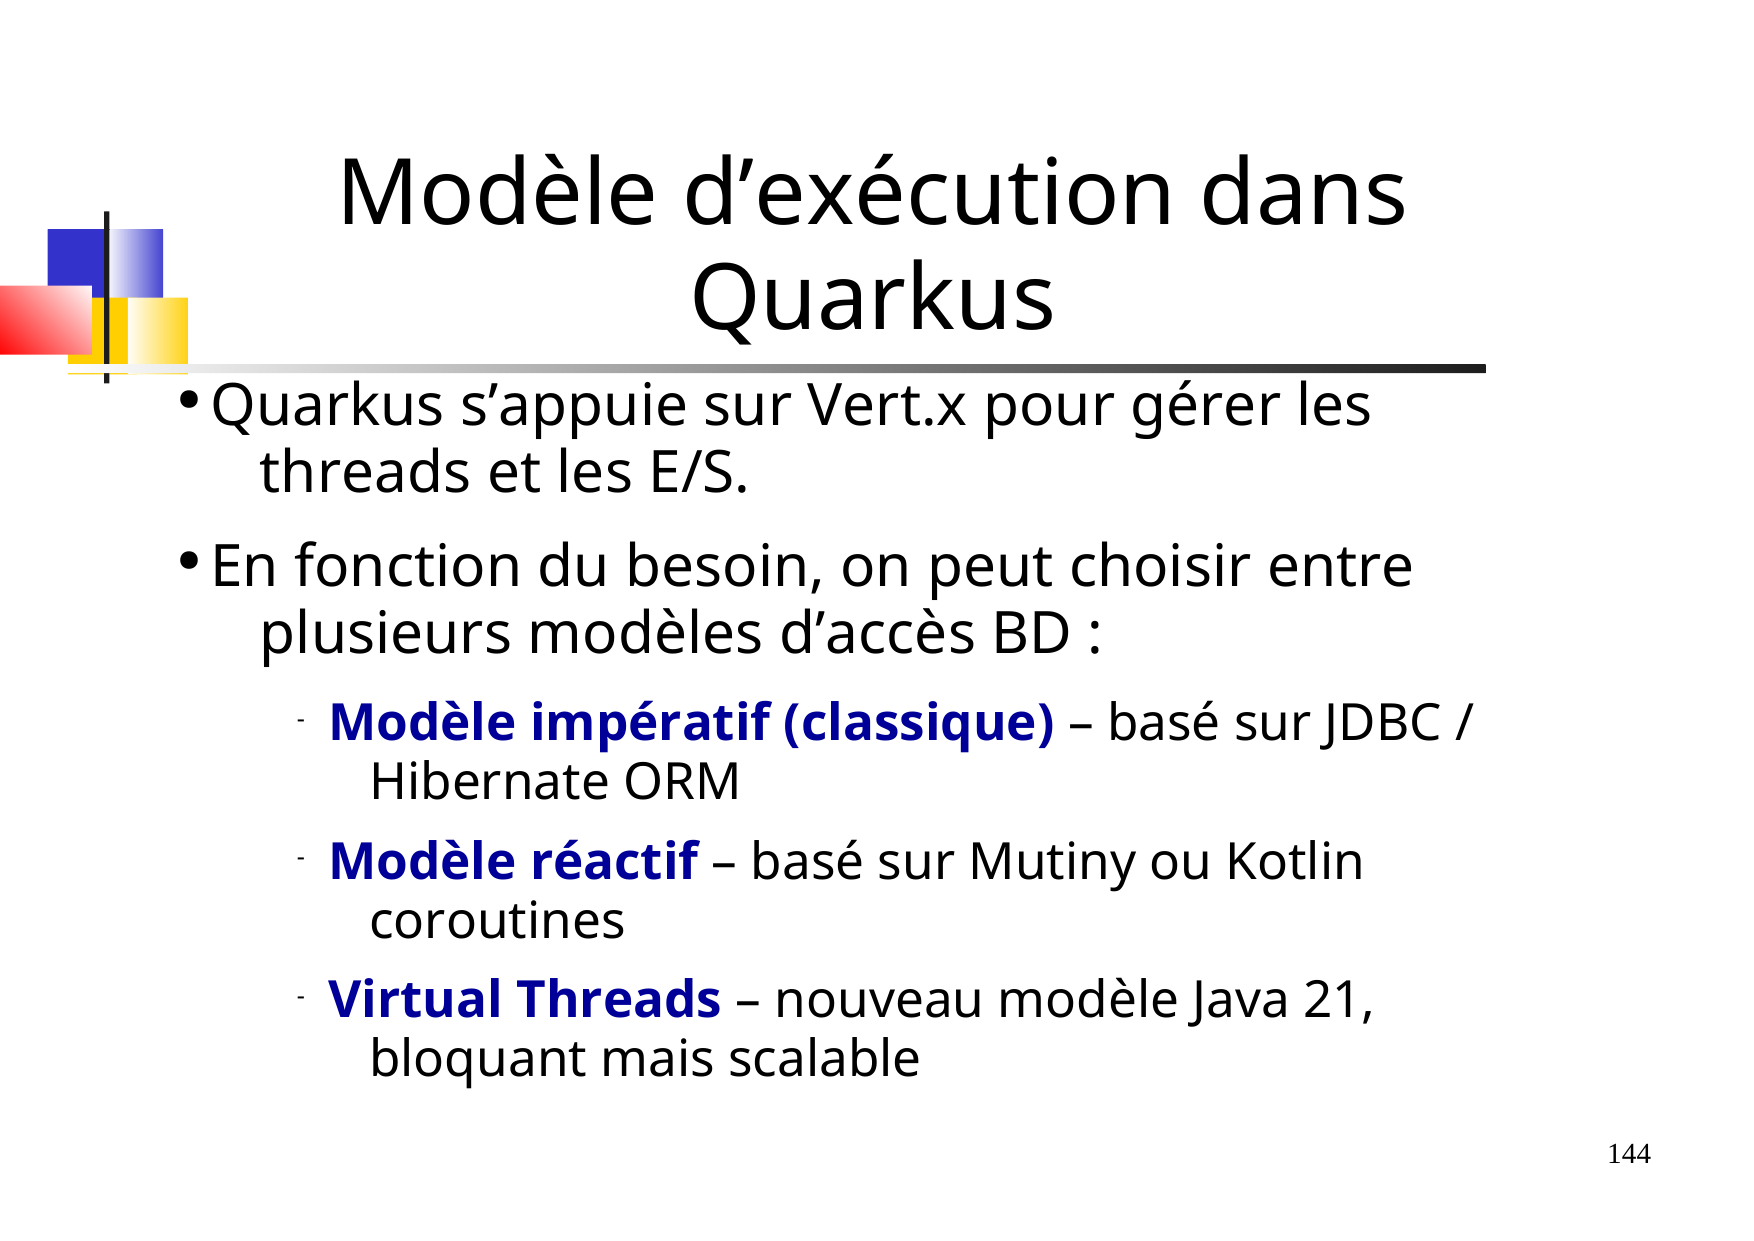

# Modèle d’exécution dans Quarkus
Quarkus s’appuie sur Vert.x pour gérer les threads et les E/S.
En fonction du besoin, on peut choisir entre plusieurs modèles d’accès BD :
Modèle impératif (classique) – basé sur JDBC / Hibernate ORM
Modèle réactif – basé sur Mutiny ou Kotlin coroutines
Virtual Threads – nouveau modèle Java 21, bloquant mais scalable